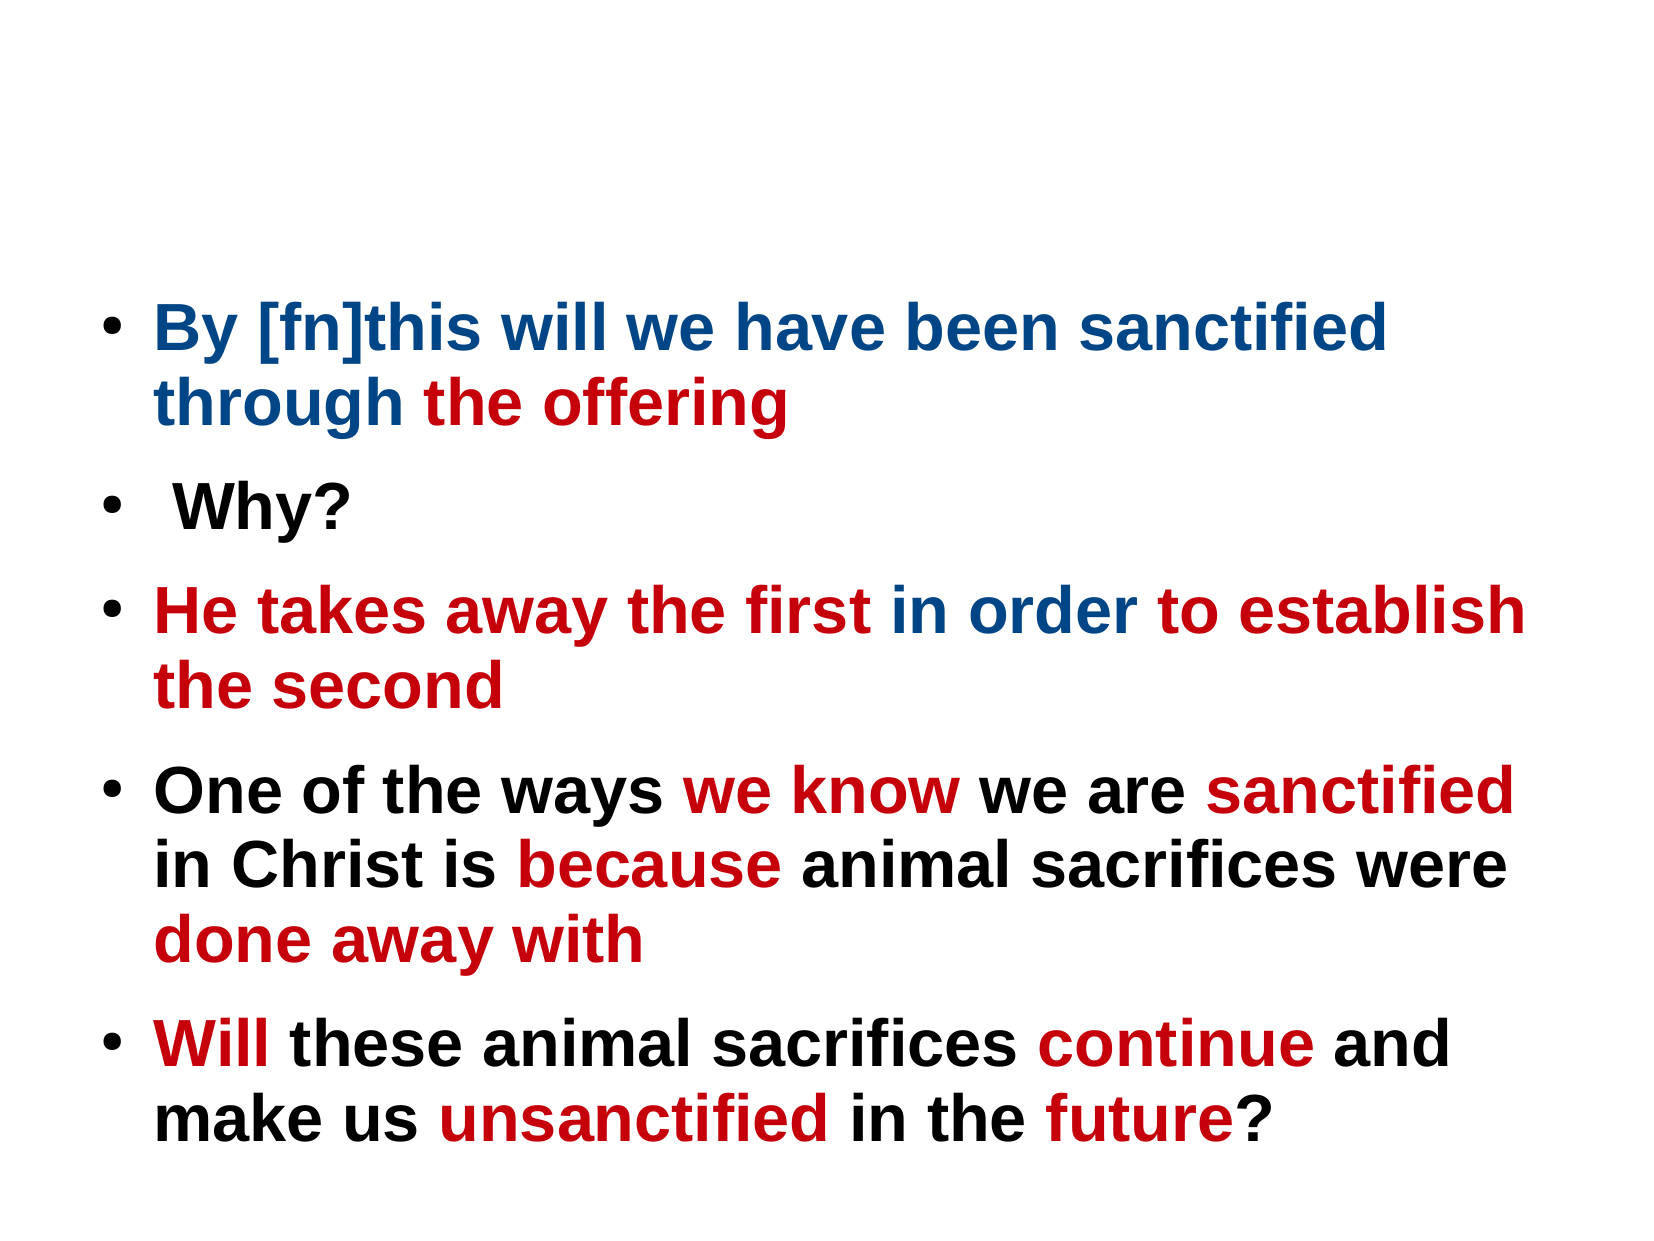

#
By [fn]this will we have been sanctified through the offering
 Why?
He takes away the first in order to establish the second
One of the ways we know we are sanctified in Christ is because animal sacrifices were done away with
Will these animal sacrifices continue and make us unsanctified in the future?